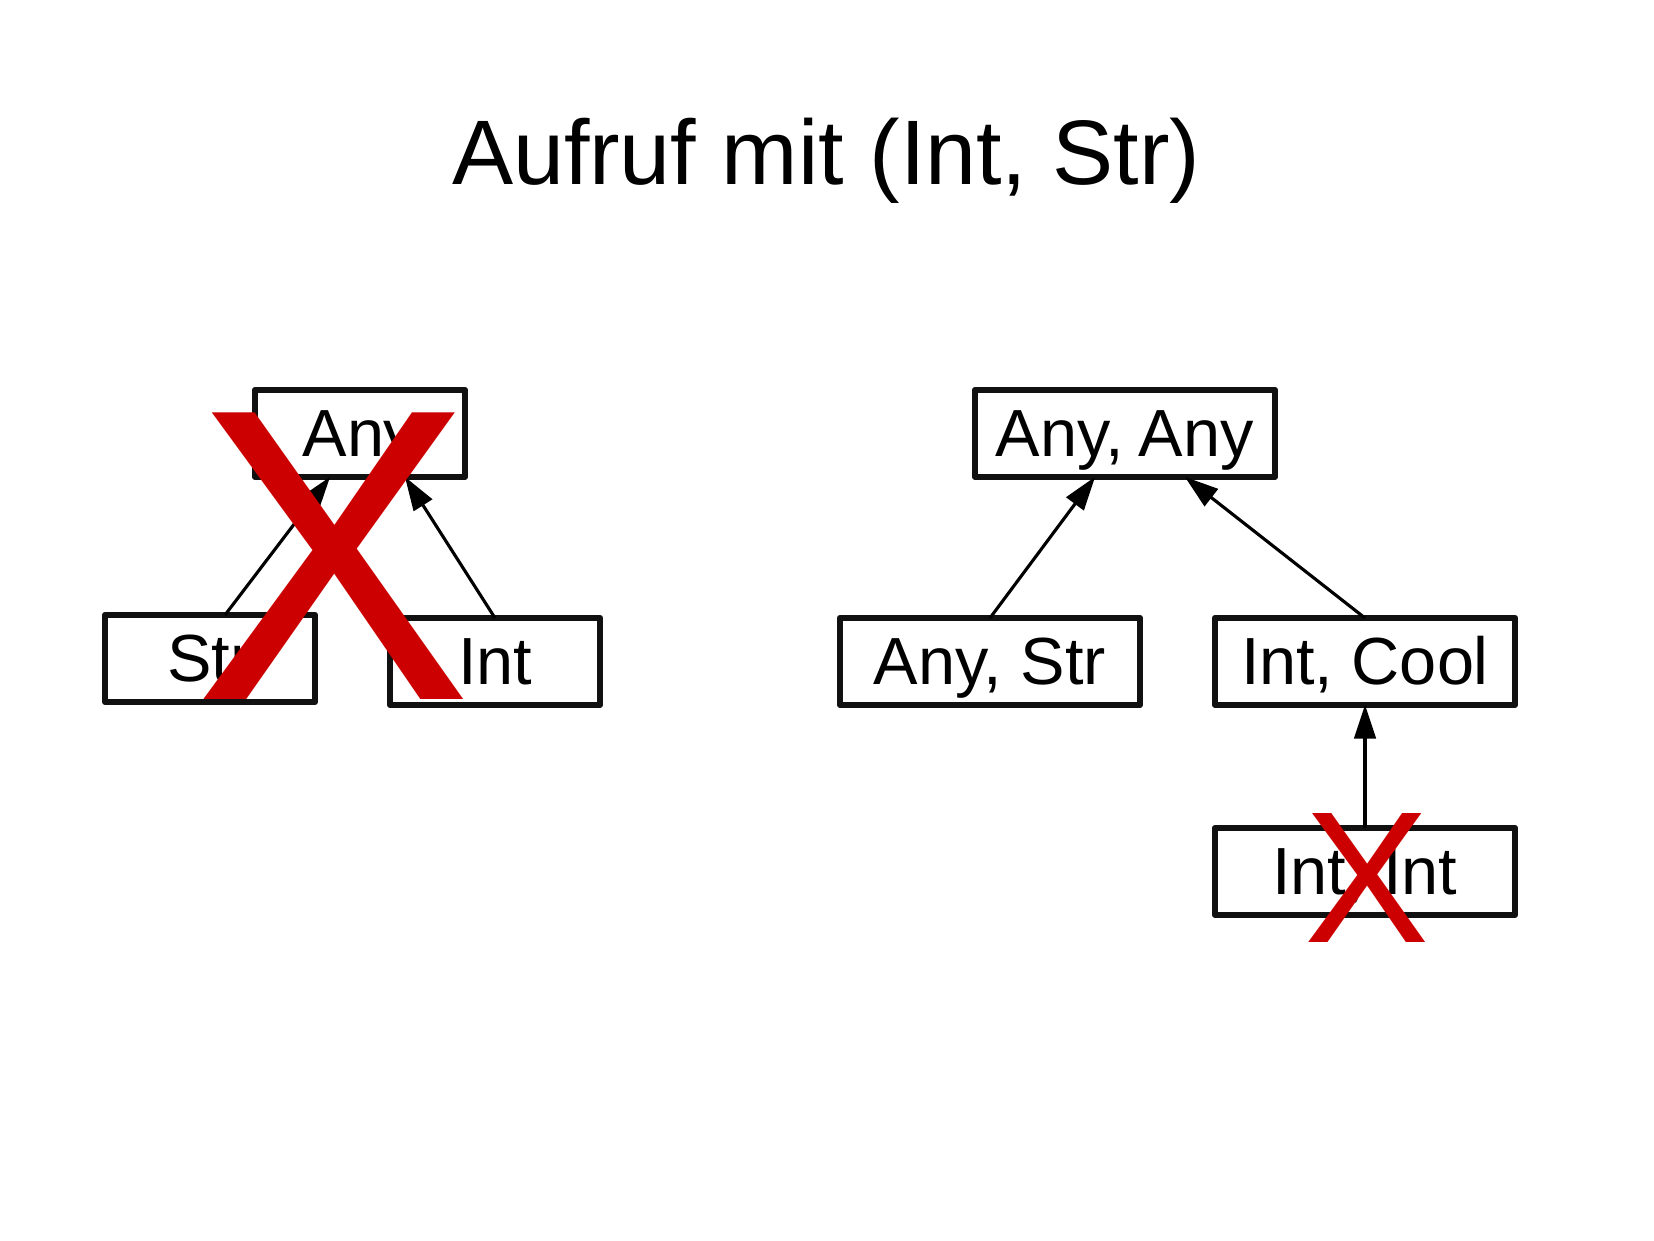

# Aufruf mit (Int, Str)
X
Any
Any, Any
Str
Int
Any, Str
Int, Cool
X
Int, Int